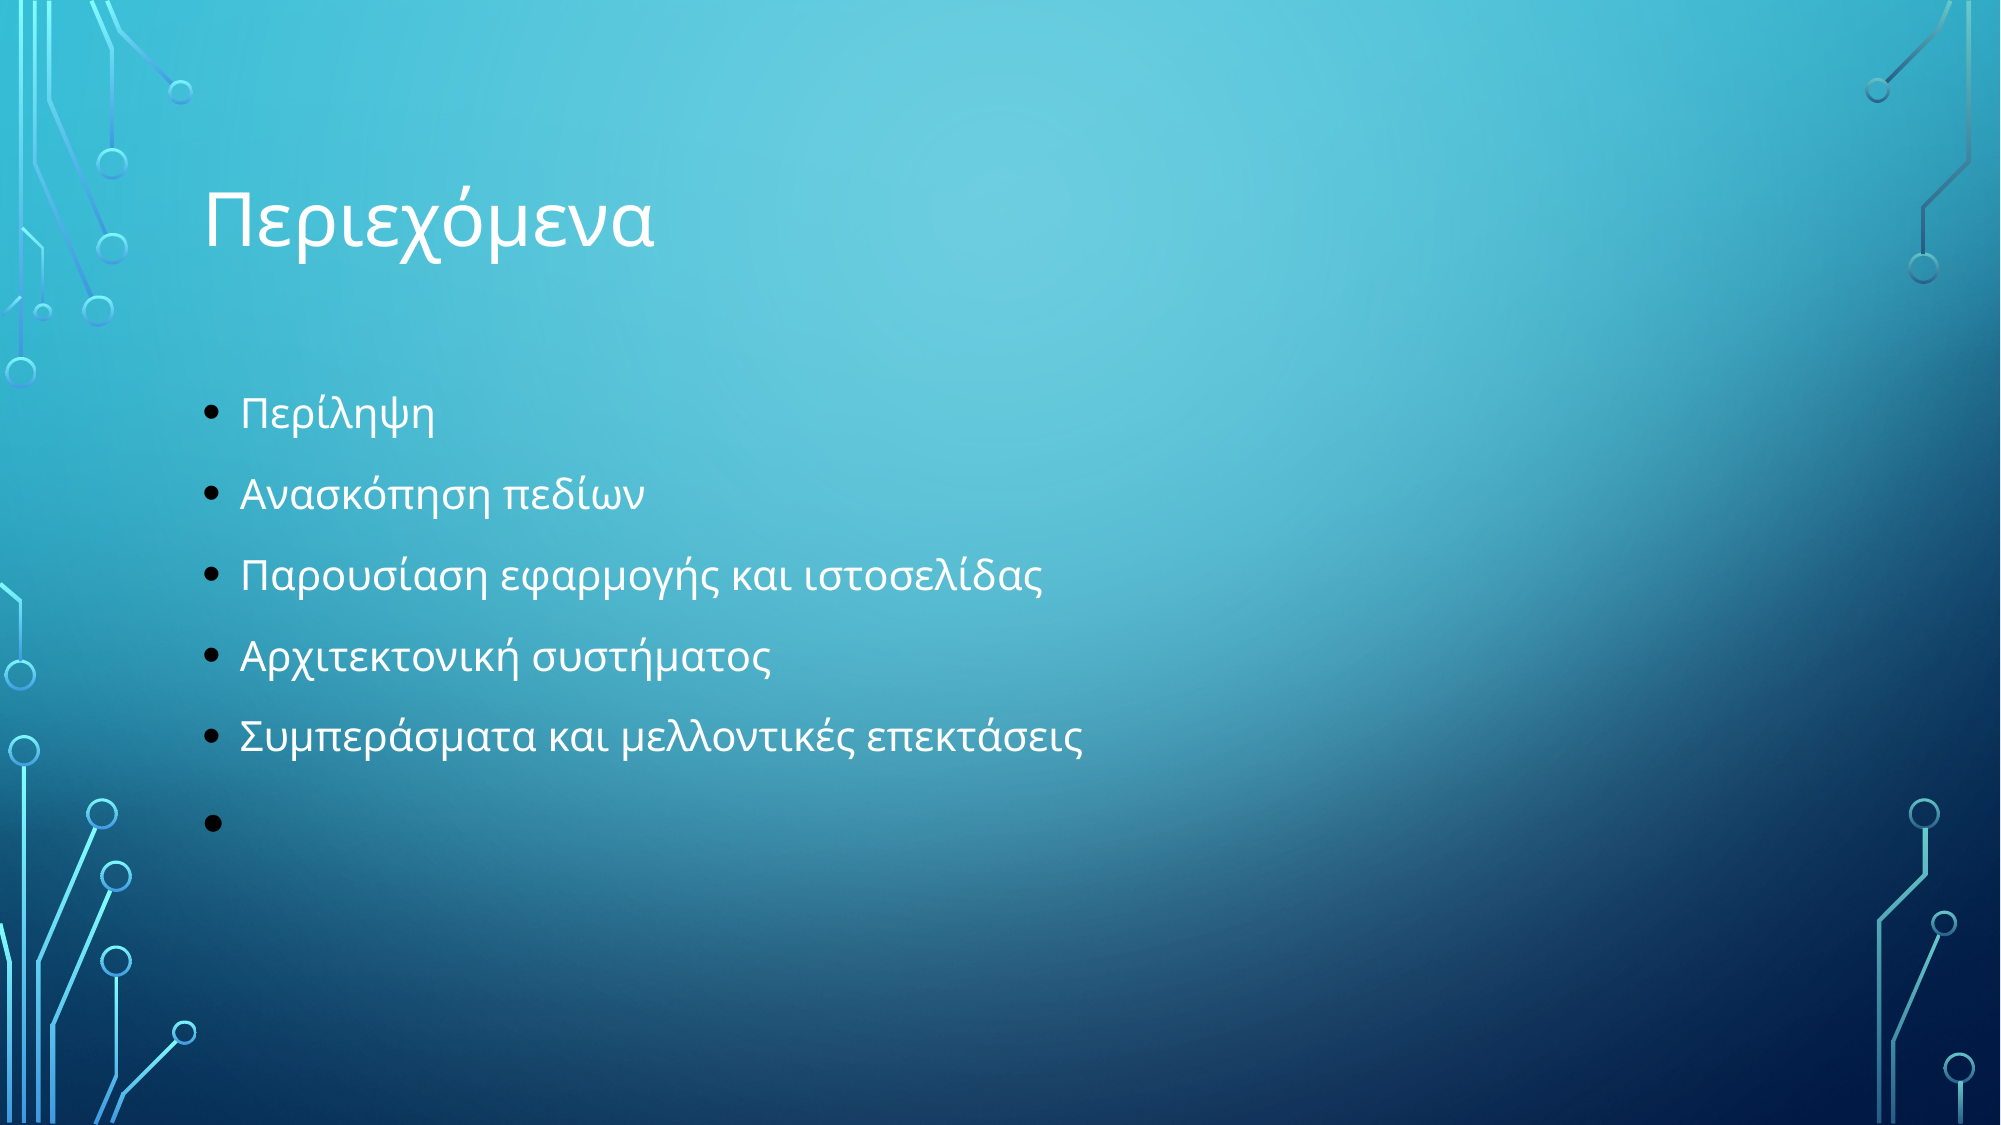

# Περιεχόμενα
Περίληψη
Ανασκόπηση πεδίων
Παρουσίαση εφαρμογής και ιστοσελίδας
Αρχιτεκτονική συστήματος
Συμπεράσματα και μελλοντικές επεκτάσεις